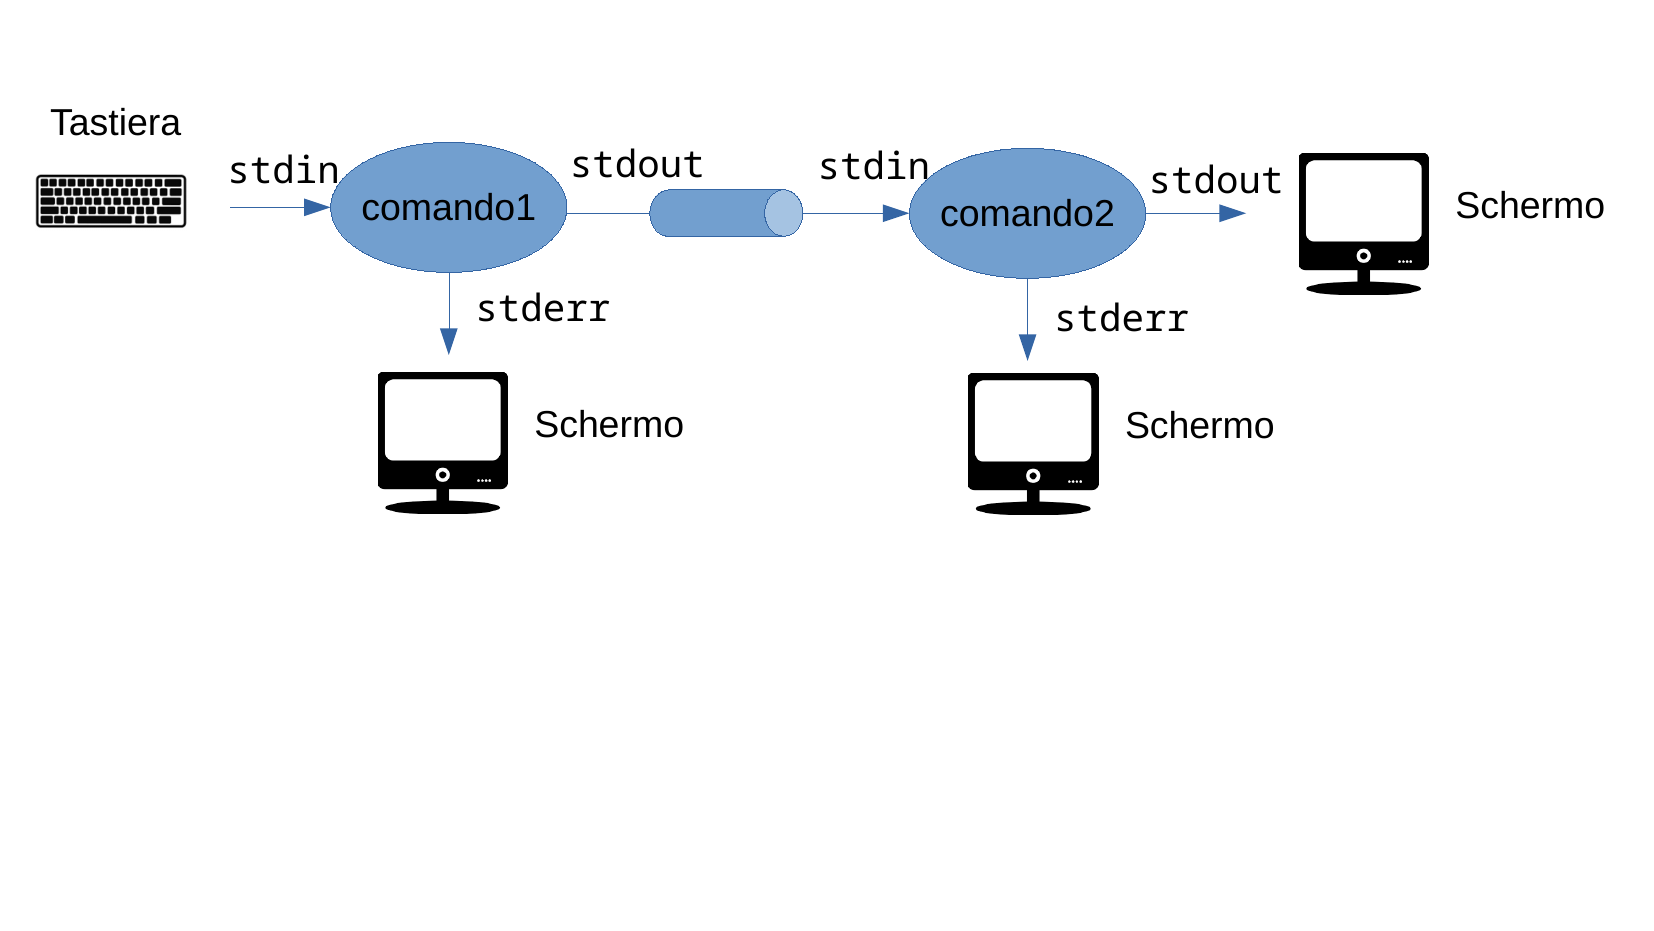

Tastiera
stdout
stdin
stdin
comando1
stdout
comando2
Schermo
stderr
stderr
Schermo
Schermo